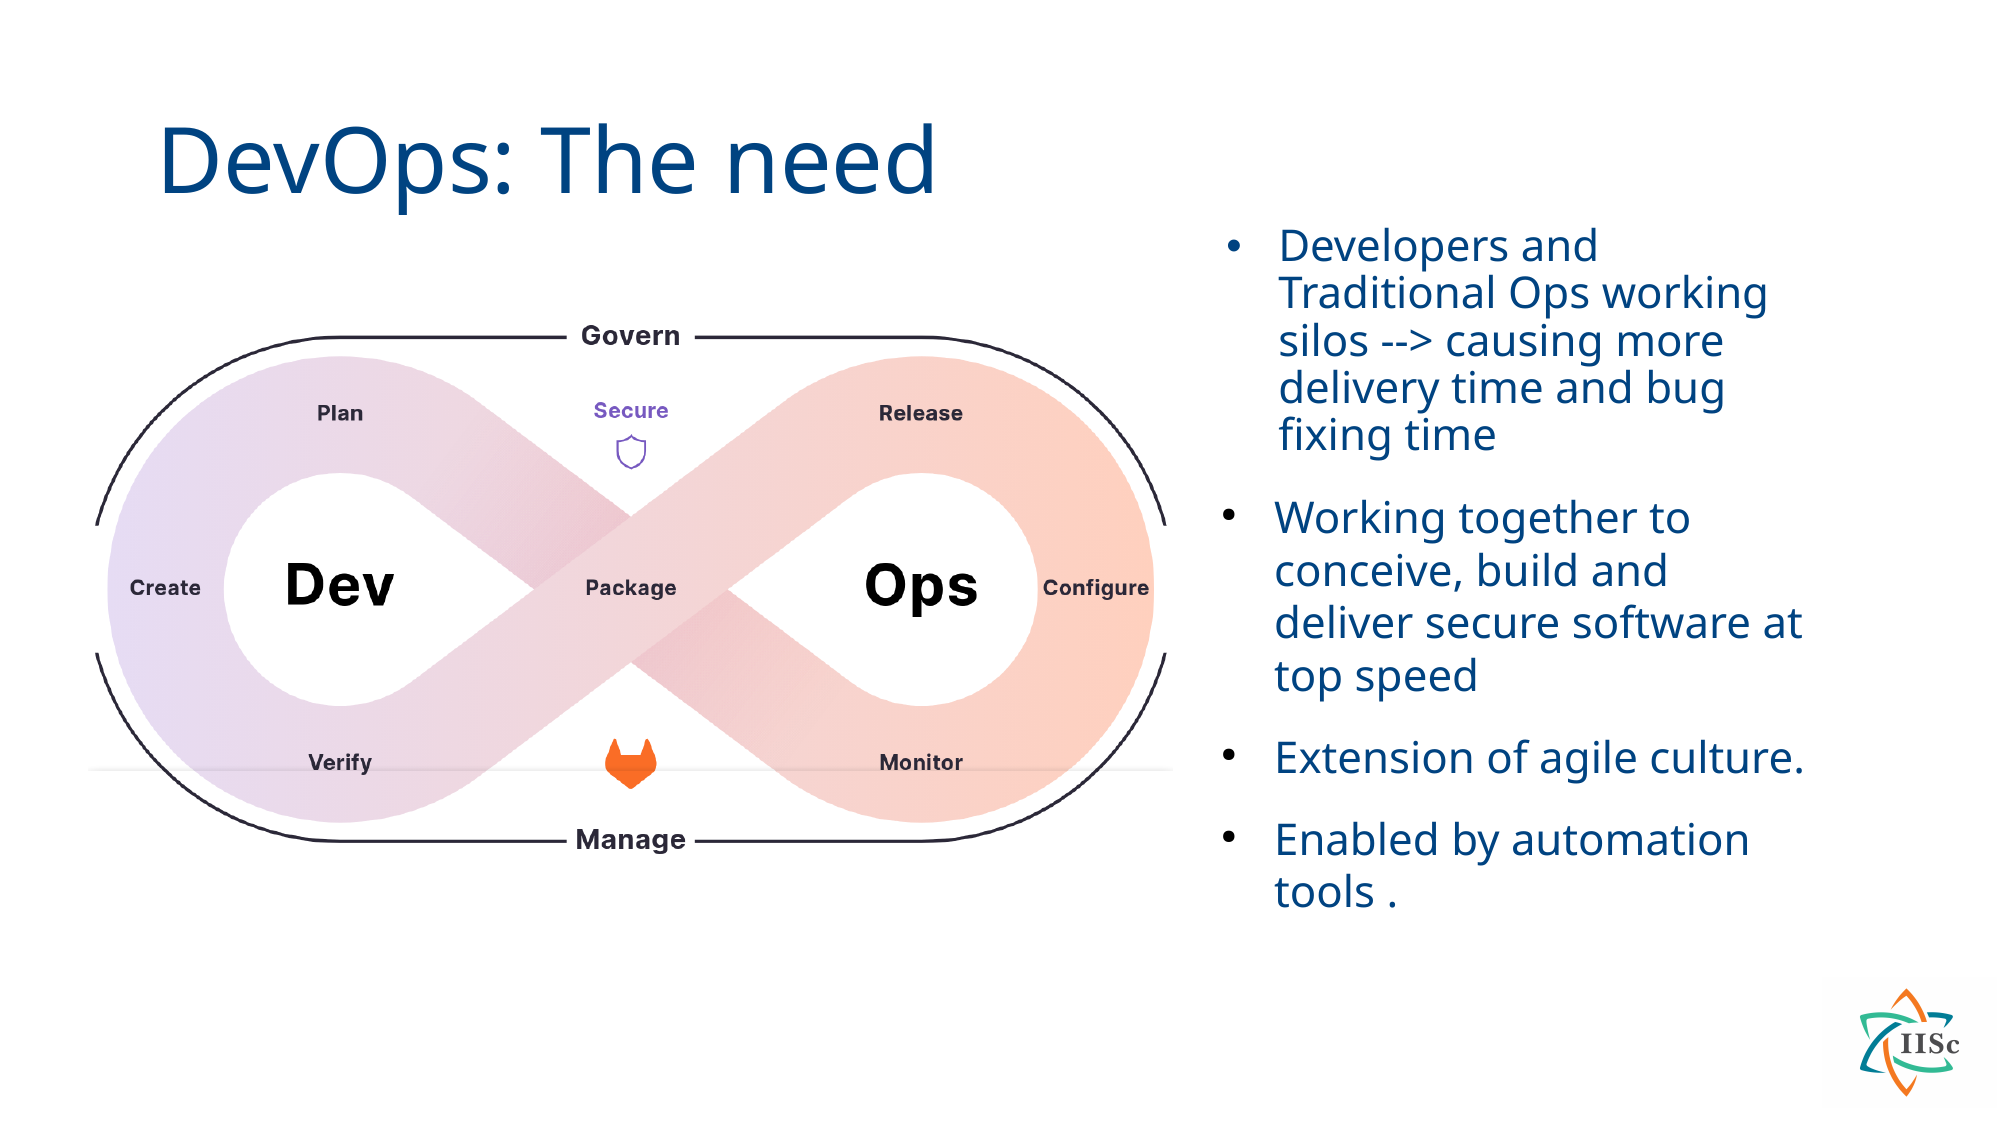

DevOps: The need
# Developers and Traditional Ops working silos --> causing more delivery time and bug fixing time
Working together to conceive, build and deliver secure software at top speed
Extension of agile culture.
Enabled by automation tools .